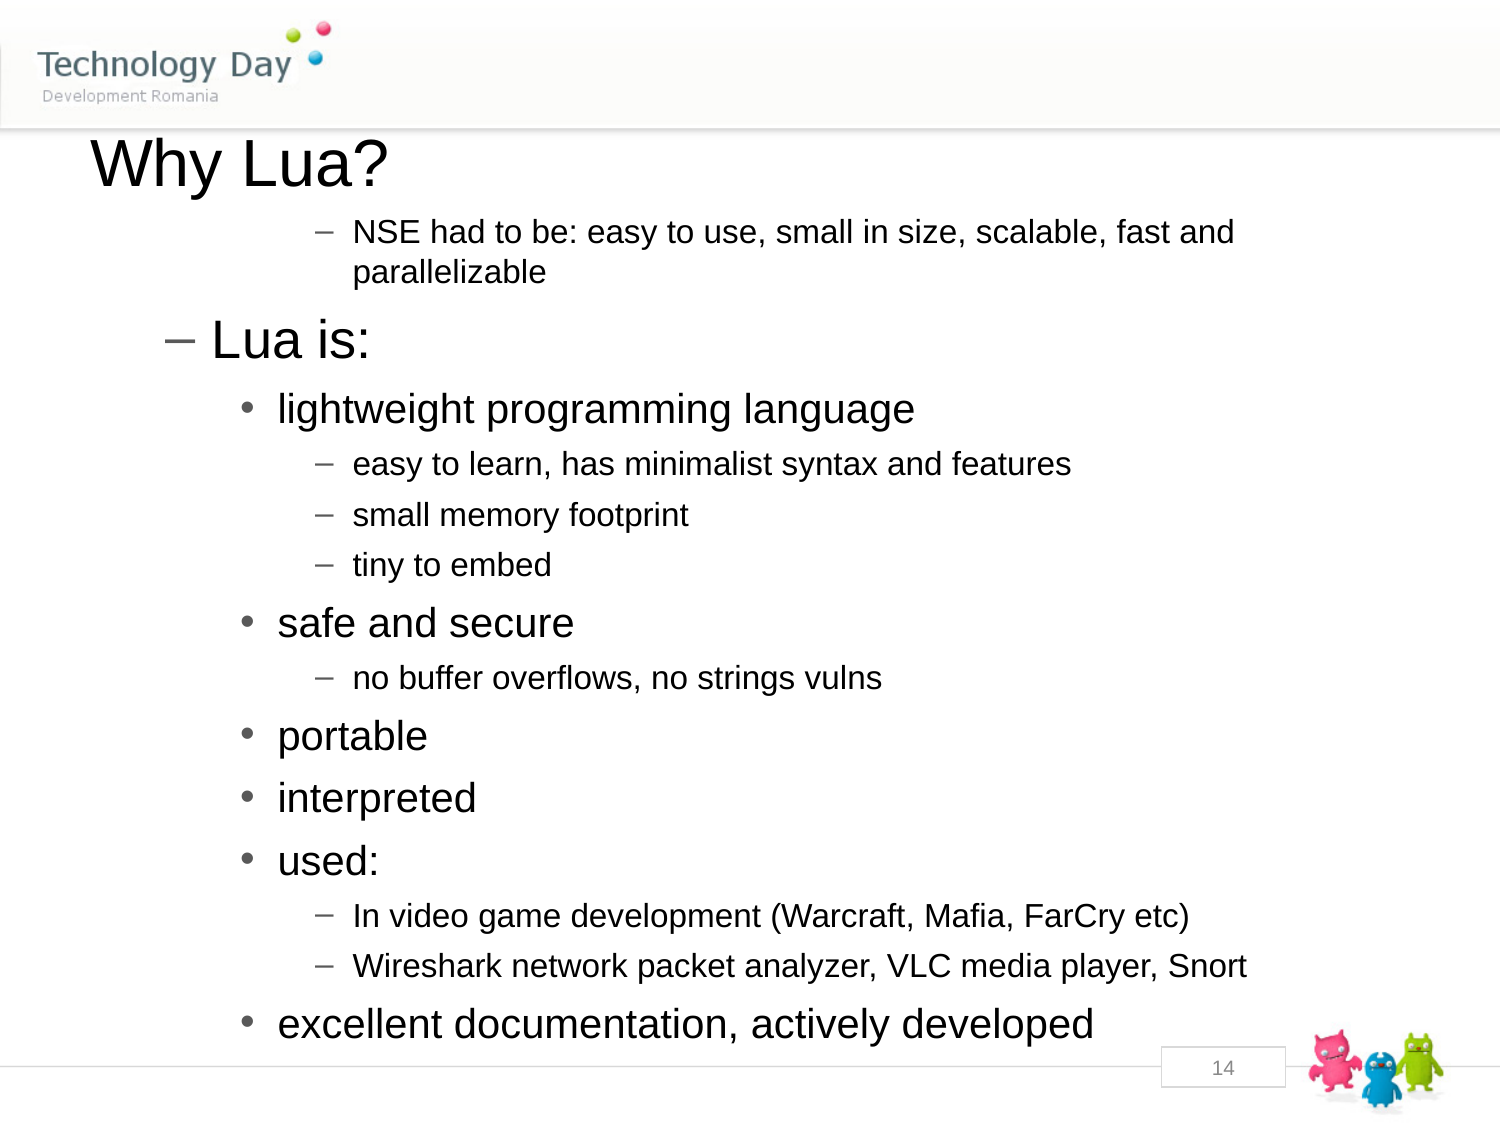

Why Lua?
NSE had to be: easy to use, small in size, scalable, fast and parallelizable
Lua is:
lightweight programming language
easy to learn, has minimalist syntax and features
small memory footprint
tiny to embed
safe and secure
no buffer overflows, no strings vulns
portable
interpreted
used:
In video game development (Warcraft, Mafia, FarCry etc)
Wireshark network packet analyzer, VLC media player, Snort
excellent documentation, actively developed
#